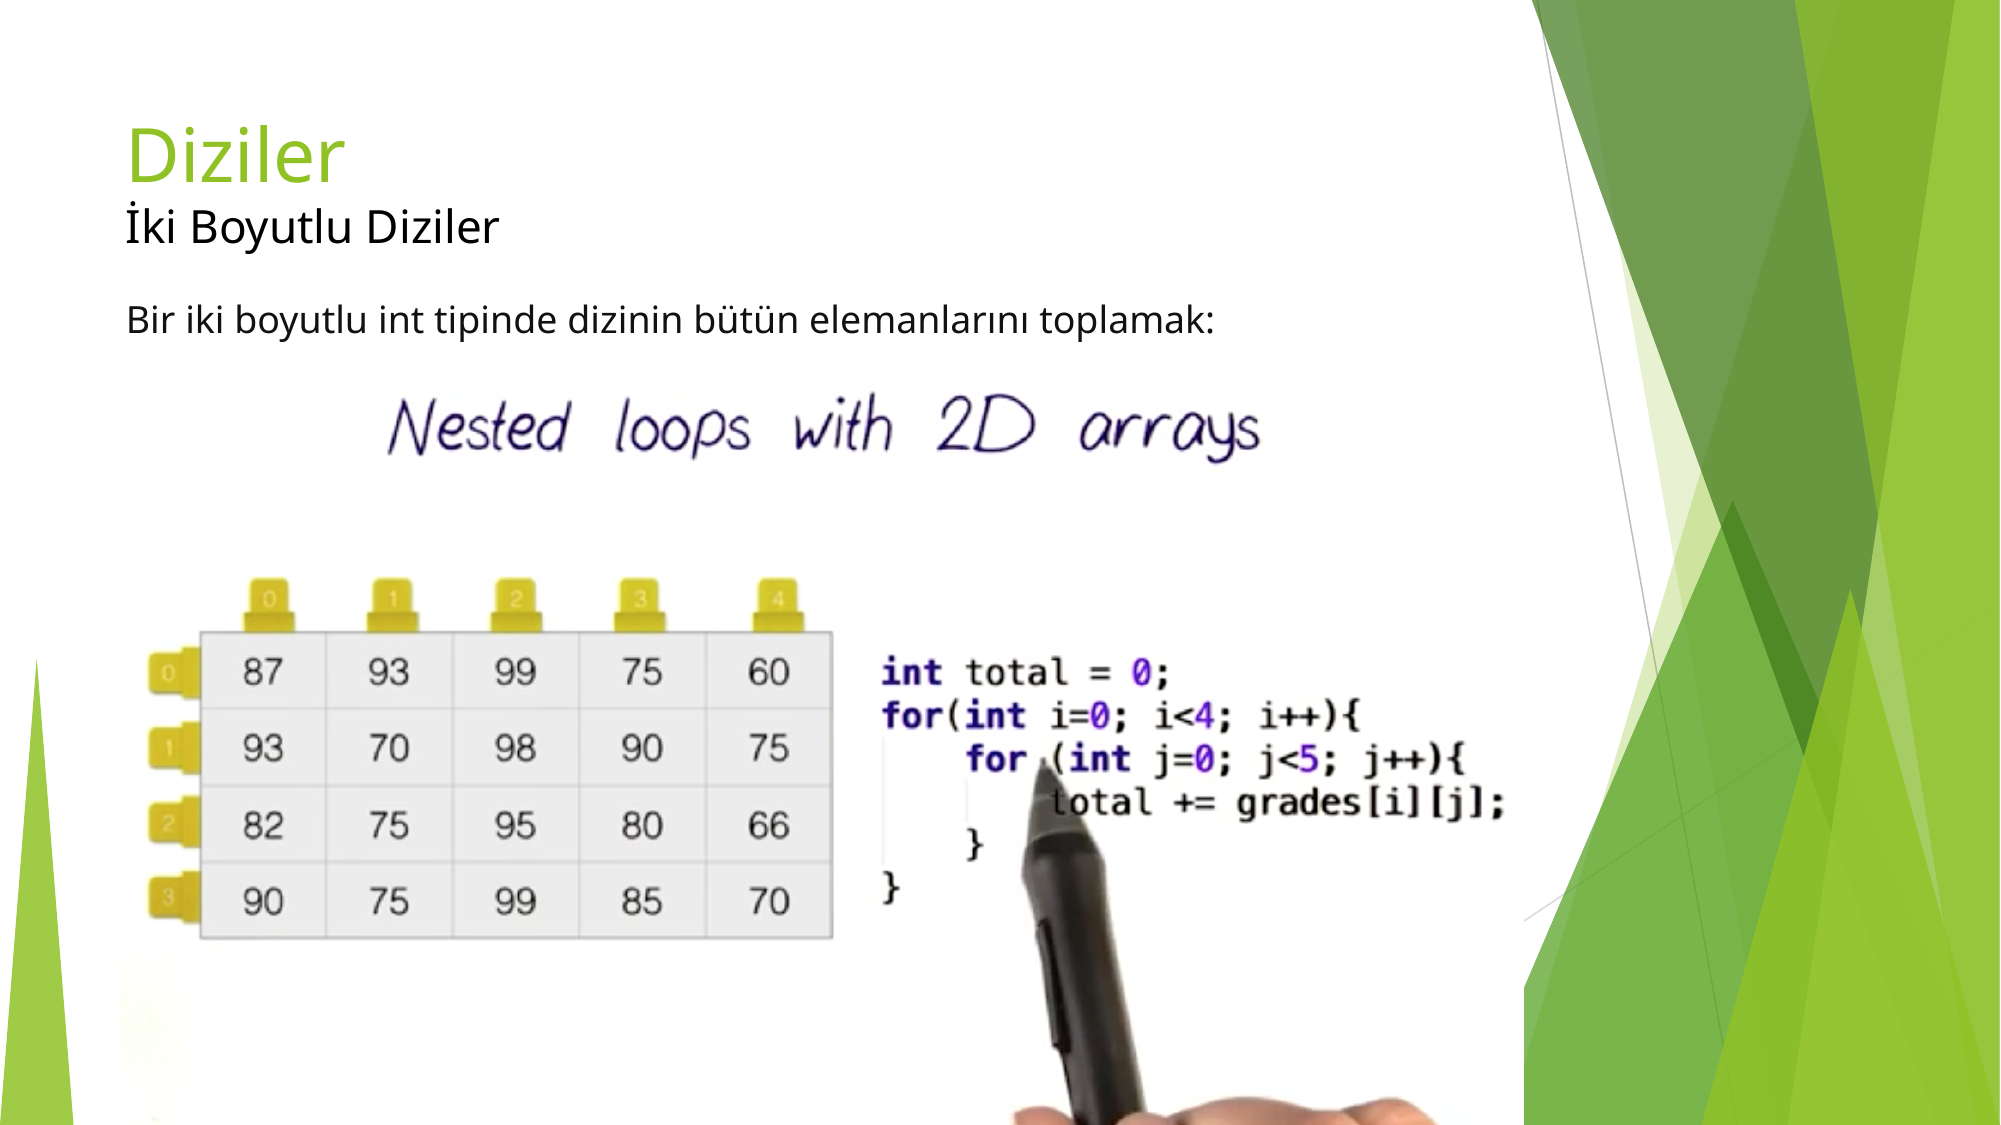

# Diziler İki Boyutlu Diziler
Bir iki boyutlu int tipinde dizinin bütün elemanlarını toplamak: